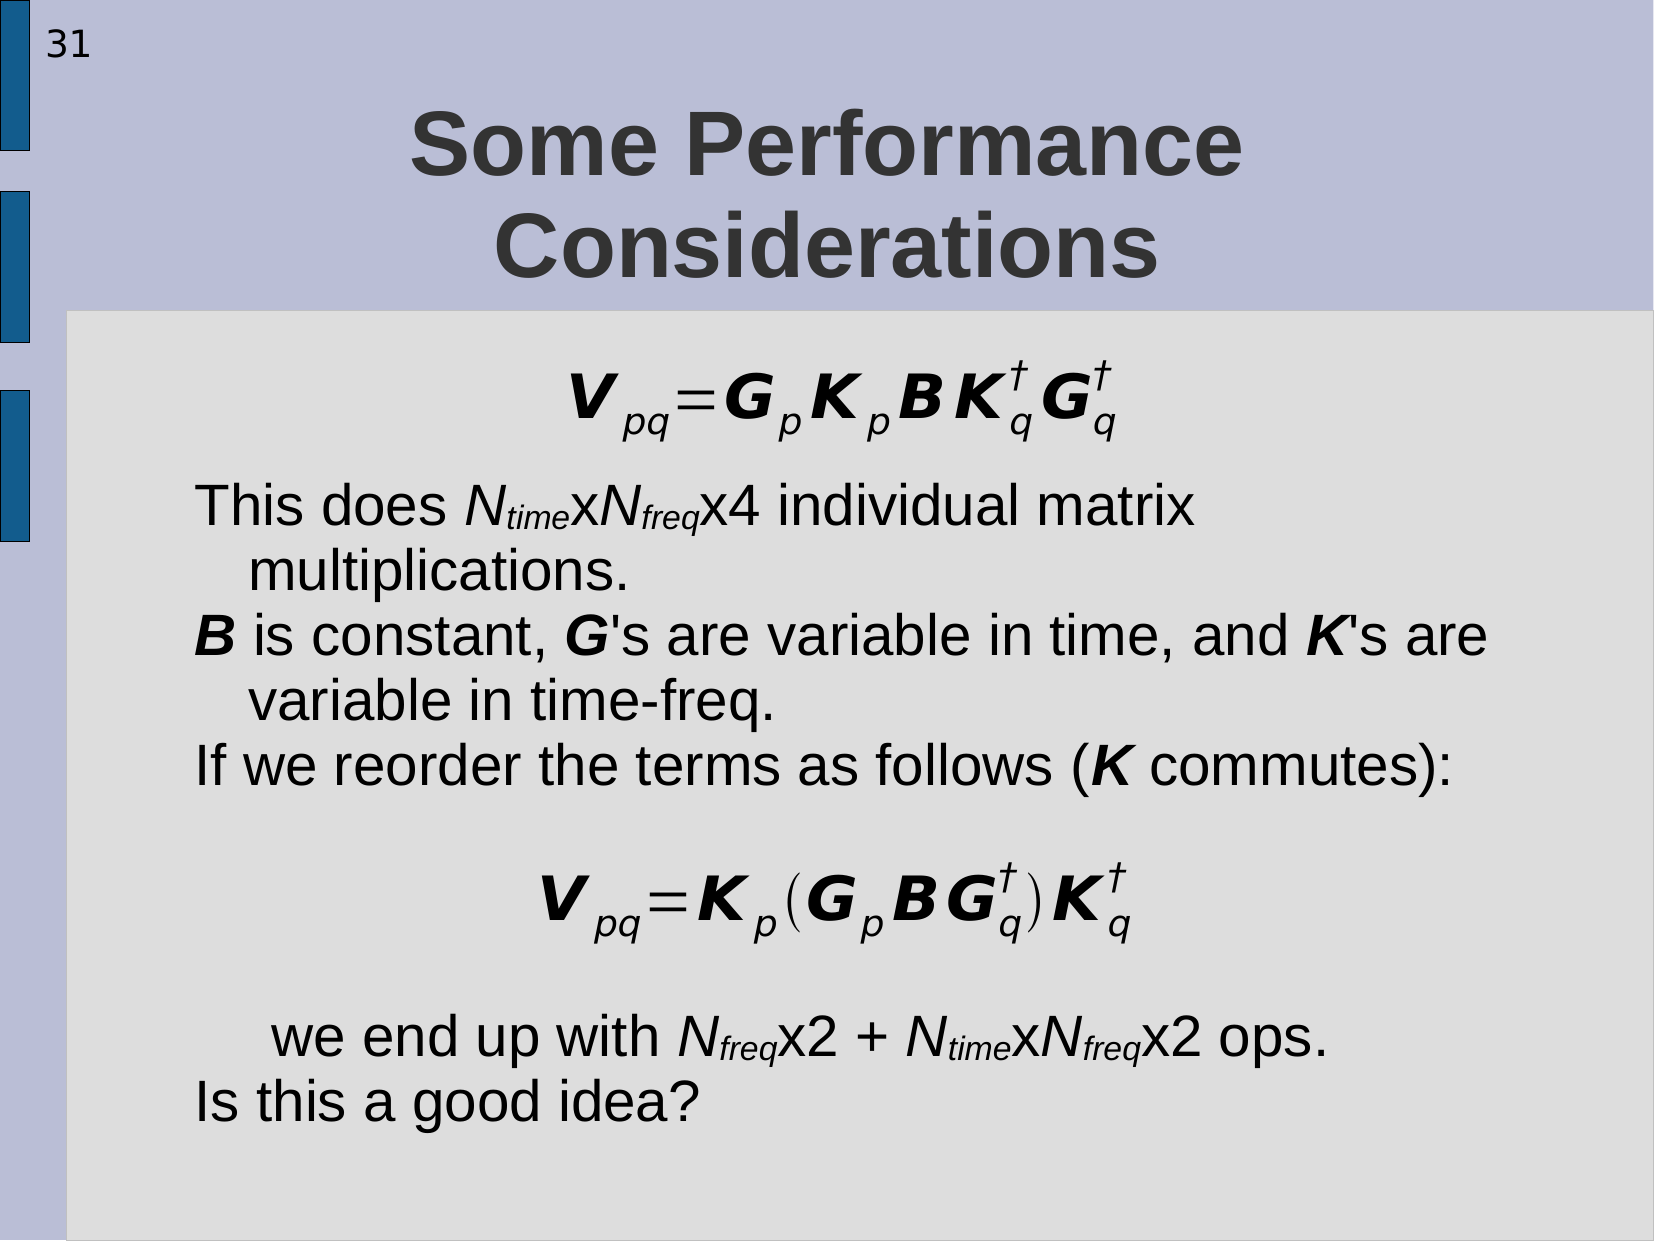

# Some Performance Considerations
This does NtimexNfreqx4 individual matrix multiplications.
B is constant, G's are variable in time, and K's are variable in time-freq.
If we reorder the terms as follows (K commutes):
we end up with Nfreqx2 + NtimexNfreqx2 ops.
Is this a good idea?